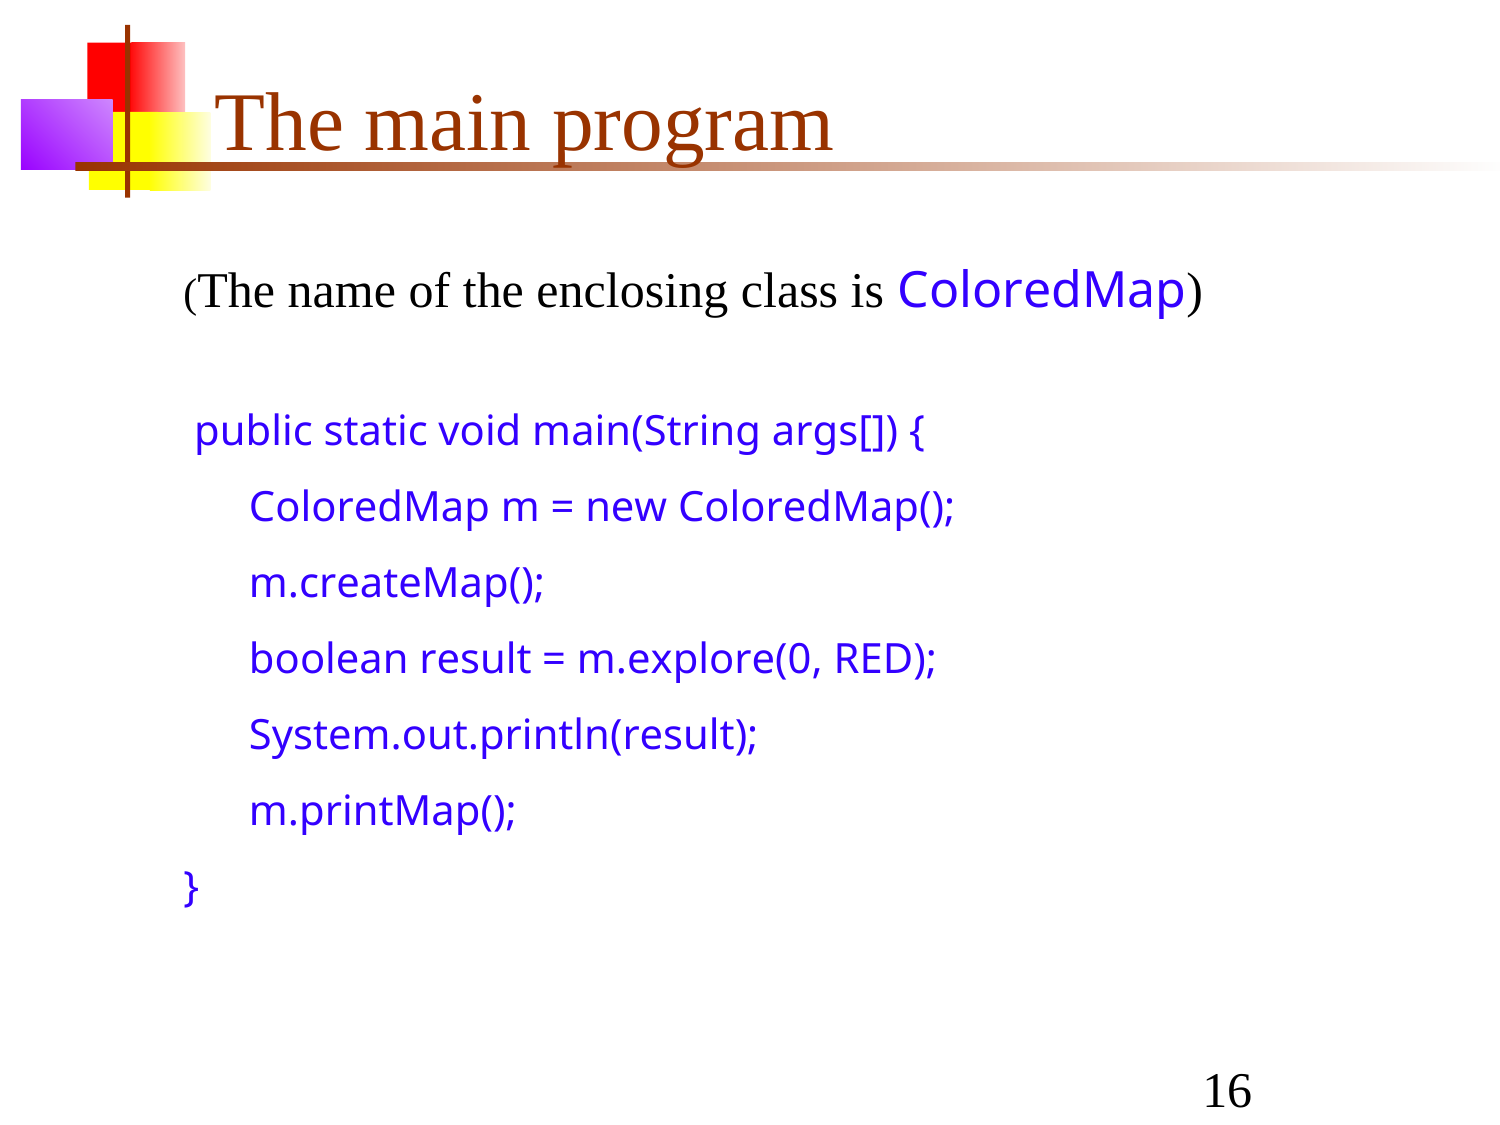

# The main program
(The name of the enclosing class is ColoredMap)
 public static void main(String args[]) {
ColoredMap m = new ColoredMap();
m.createMap();
boolean result = m.explore(0, RED);
System.out.println(result);
m.printMap();
}
16